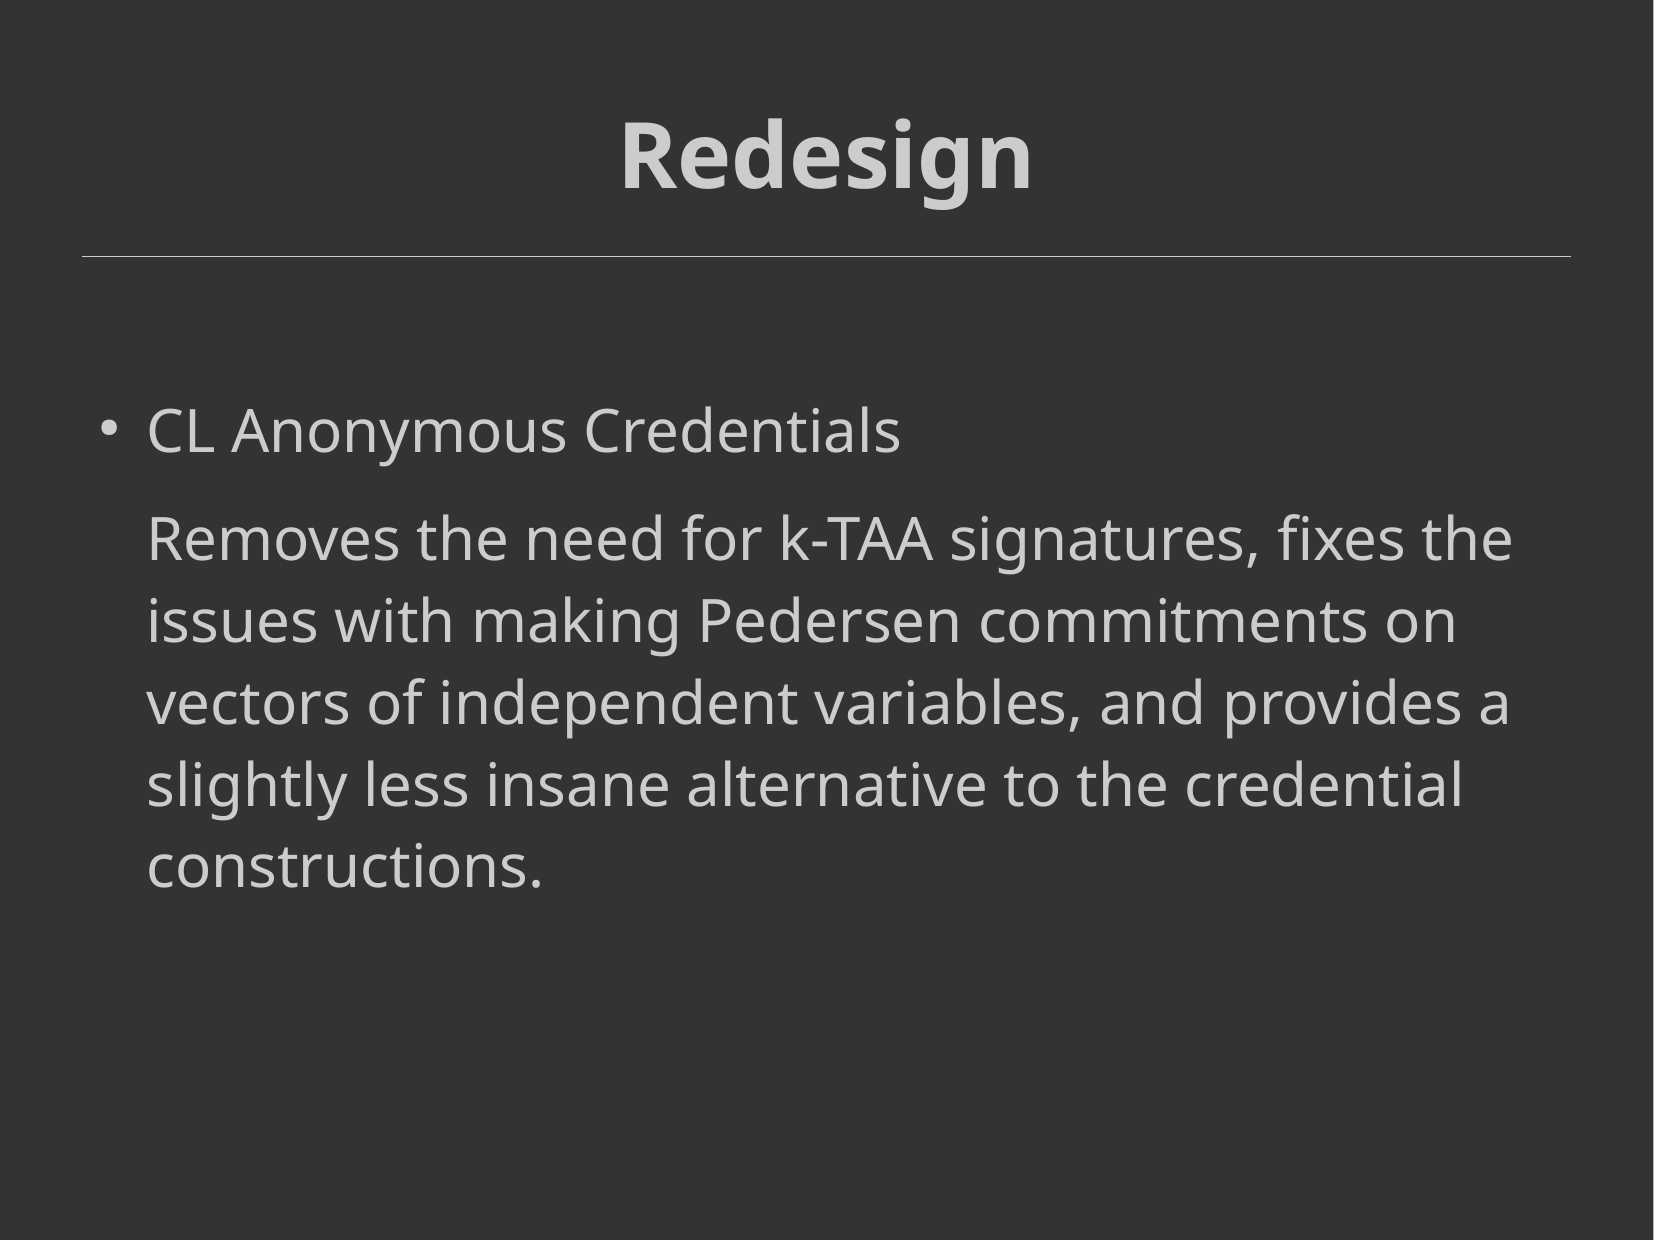

# Redesign
CL Anonymous Credentials
Removes the need for k-TAA signatures, fixes the issues with making Pedersen commitments on vectors of independent variables, and provides a slightly less insane alternative to the credential constructions.